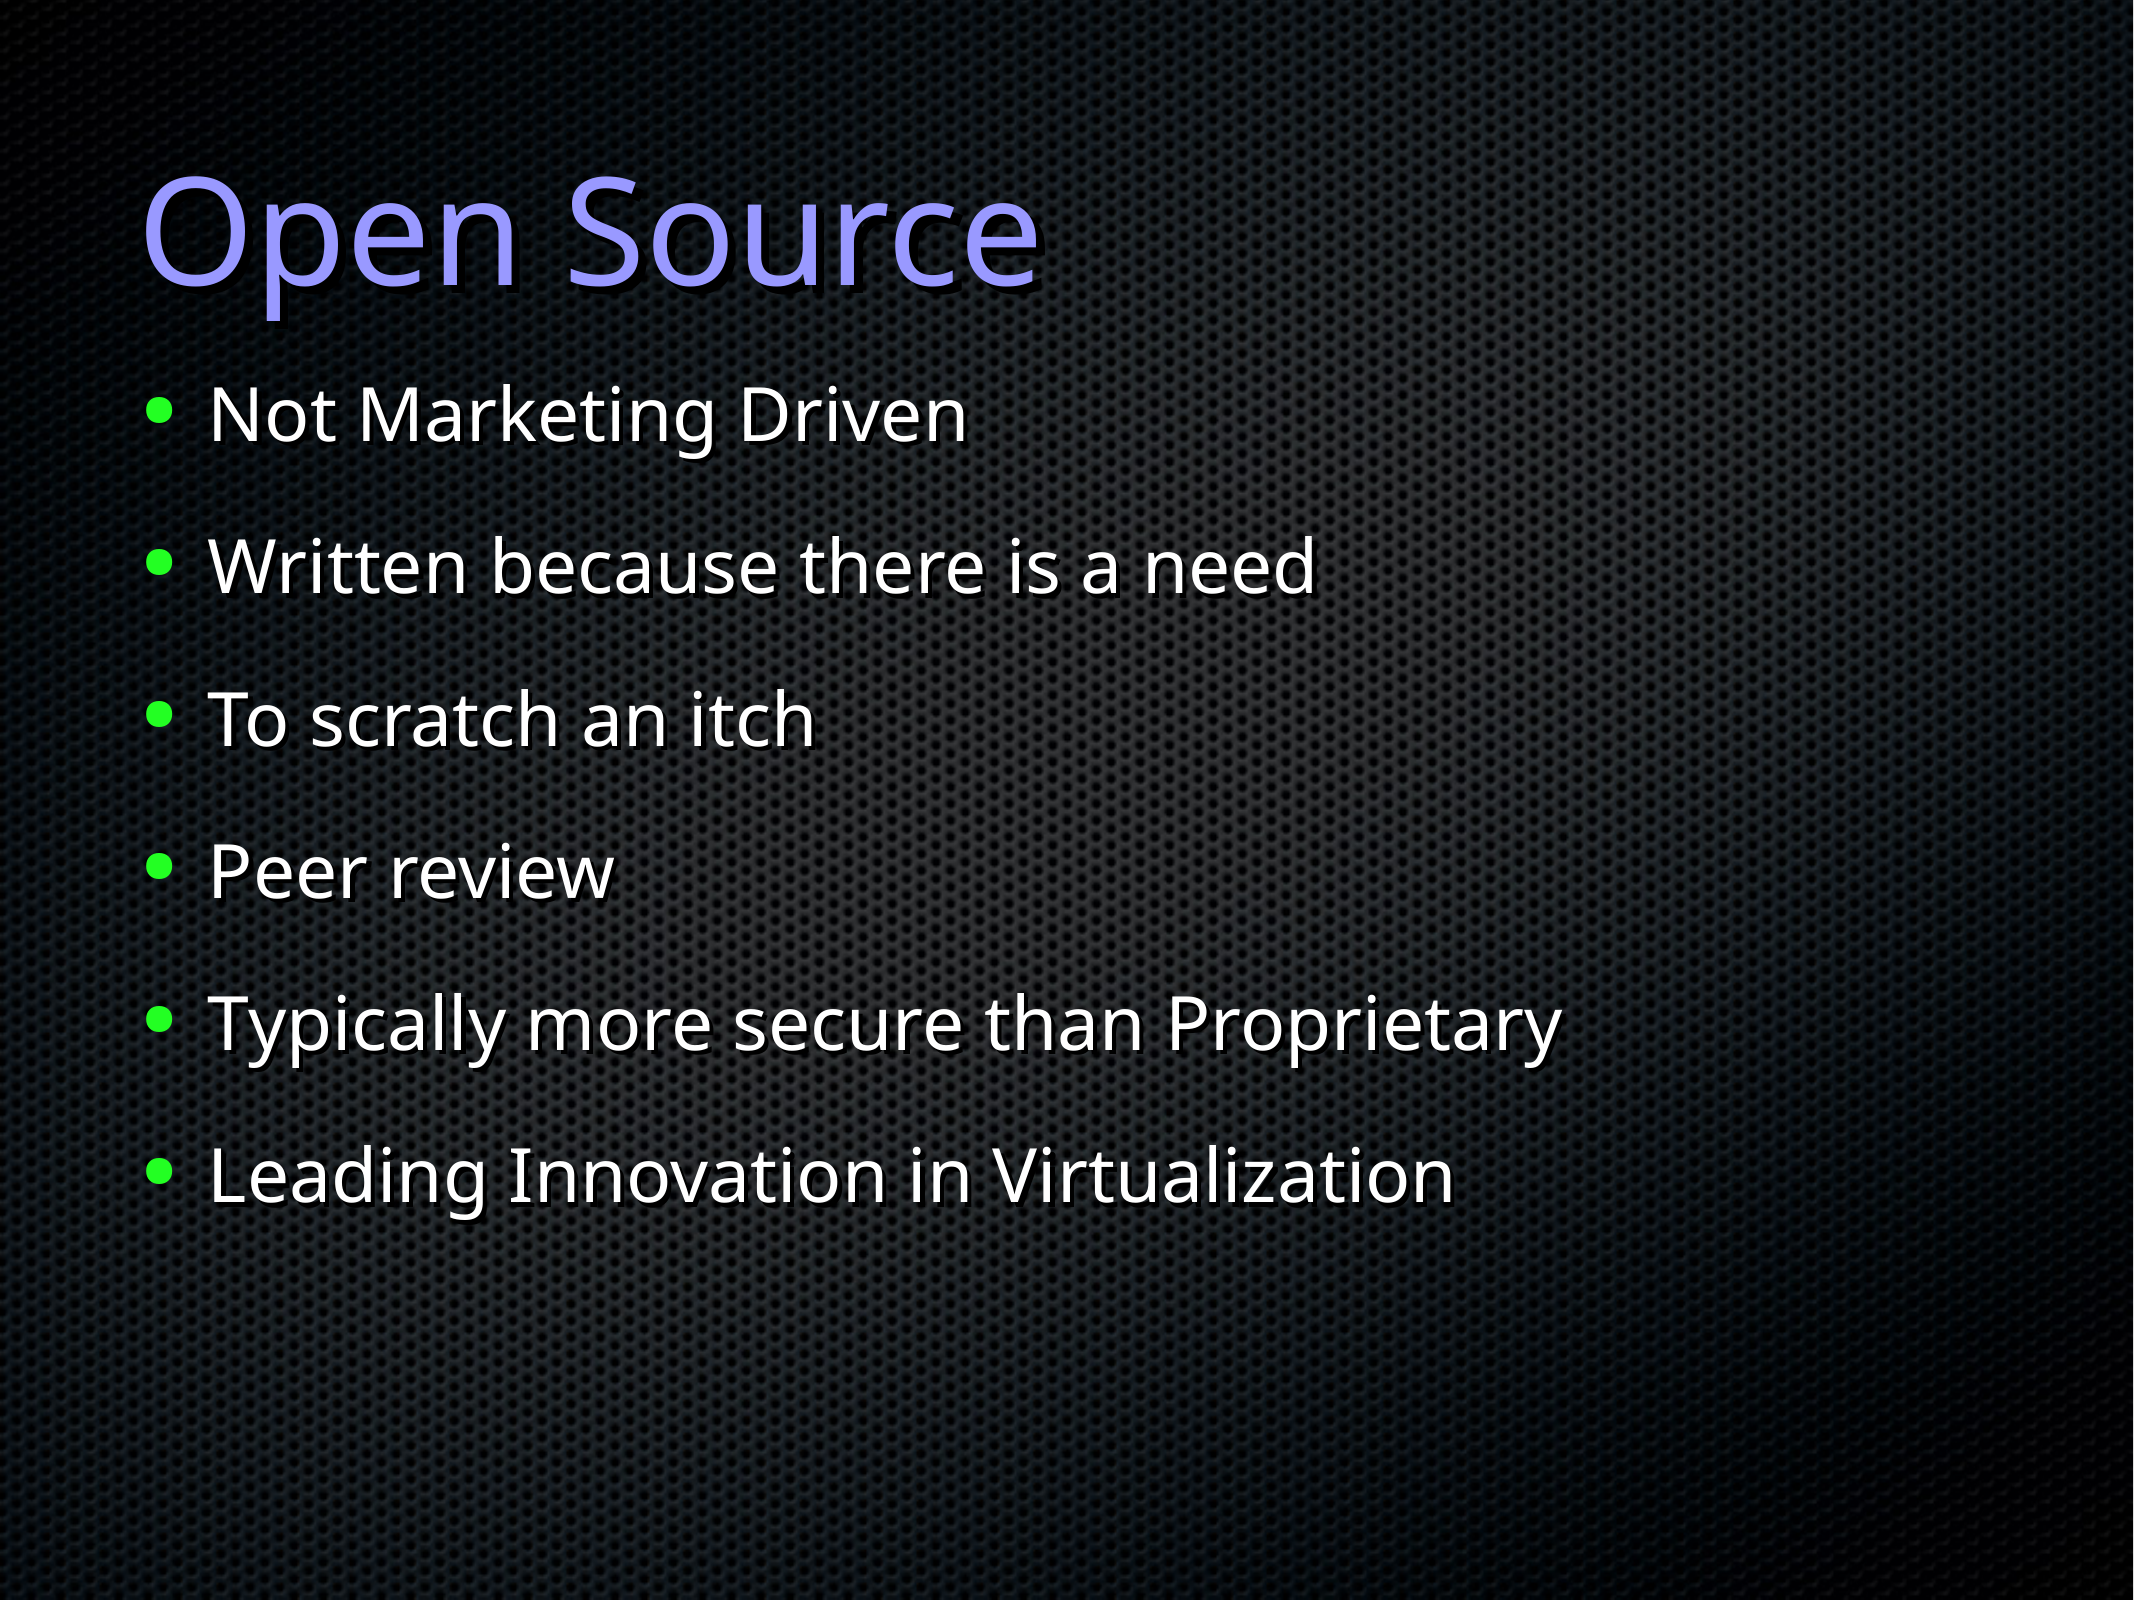

# Open Source
Not Marketing Driven
Written because there is a need
To scratch an itch
Peer review
Typically more secure than Proprietary
Leading Innovation in Virtualization